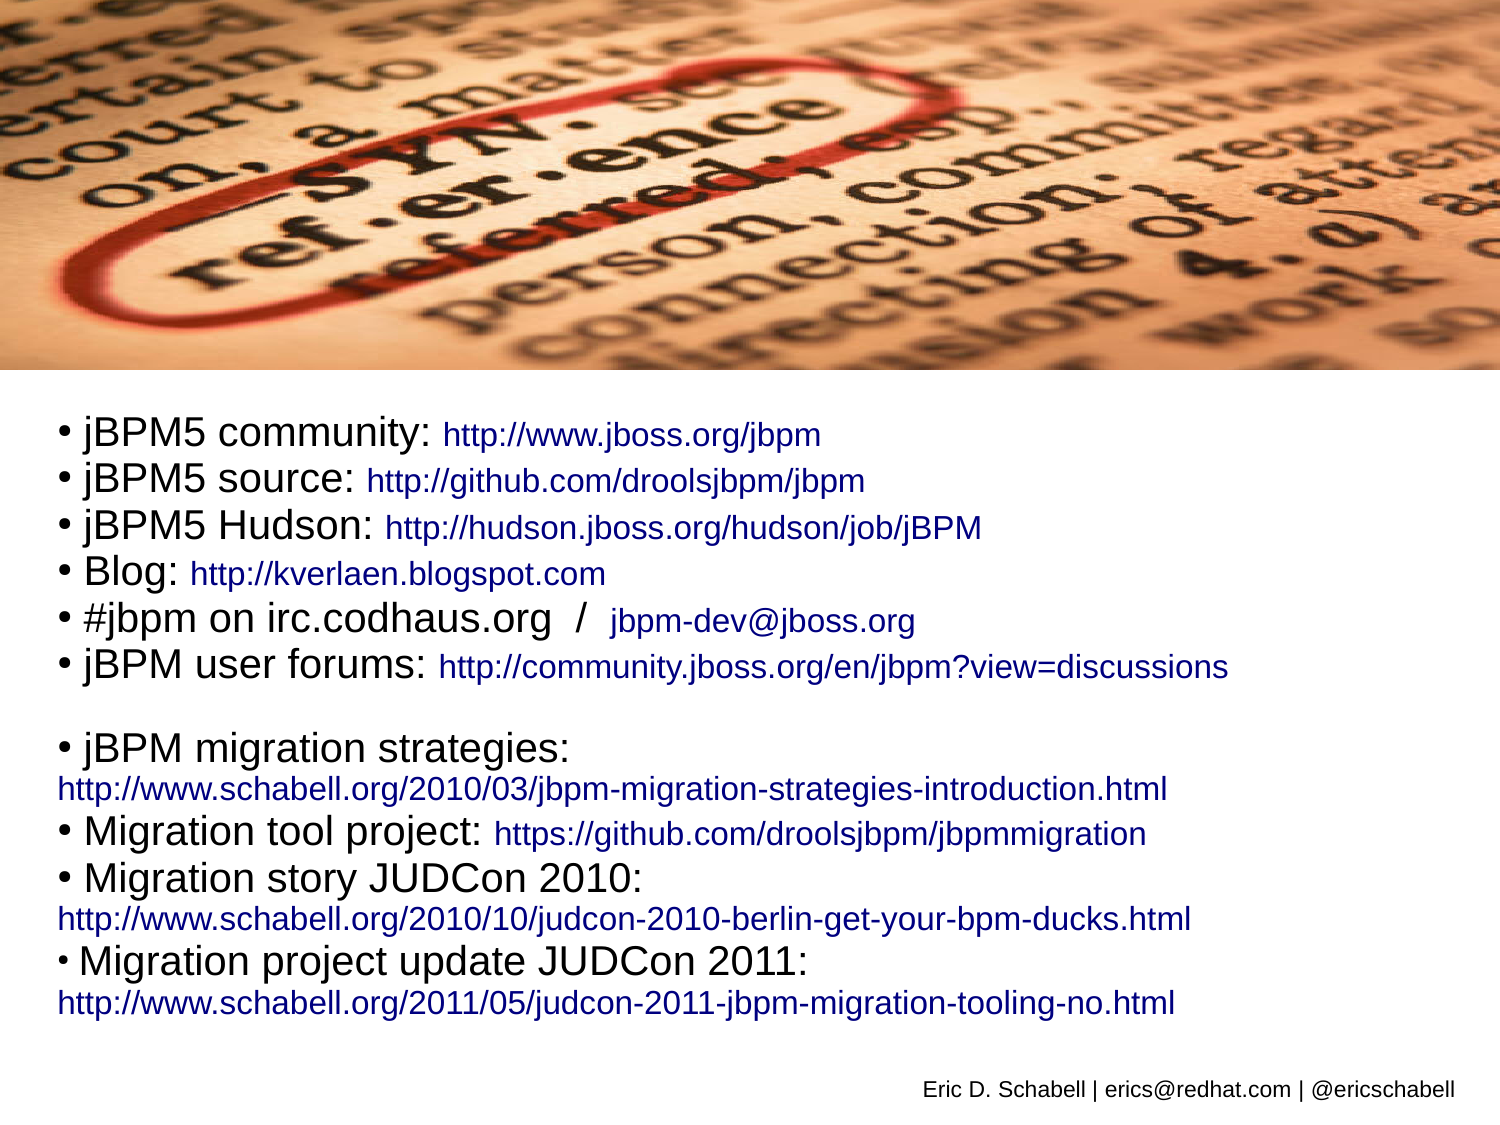

# jBPM5 community: http://www.jboss.org/jbpm
 jBPM5 source: http://github.com/droolsjbpm/jbpm
 jBPM5 Hudson: http://hudson.jboss.org/hudson/job/jBPM
 Blog: http://kverlaen.blogspot.com
 #jbpm on irc.codhaus.org / jbpm-dev@jboss.org
 jBPM user forums: http://community.jboss.org/en/jbpm?view=discussions
 jBPM migration strategies: http://www.schabell.org/2010/03/jbpm-migration-strategies-introduction.html
 Migration tool project: https://github.com/droolsjbpm/jbpmmigration
 Migration story JUDCon 2010: http://www.schabell.org/2010/10/judcon-2010-berlin-get-your-bpm-ducks.html
 Migration project update JUDCon 2011: http://www.schabell.org/2011/05/judcon-2011-jbpm-migration-tooling-no.html
Eric D. Schabell | erics@redhat.com | @ericschabell